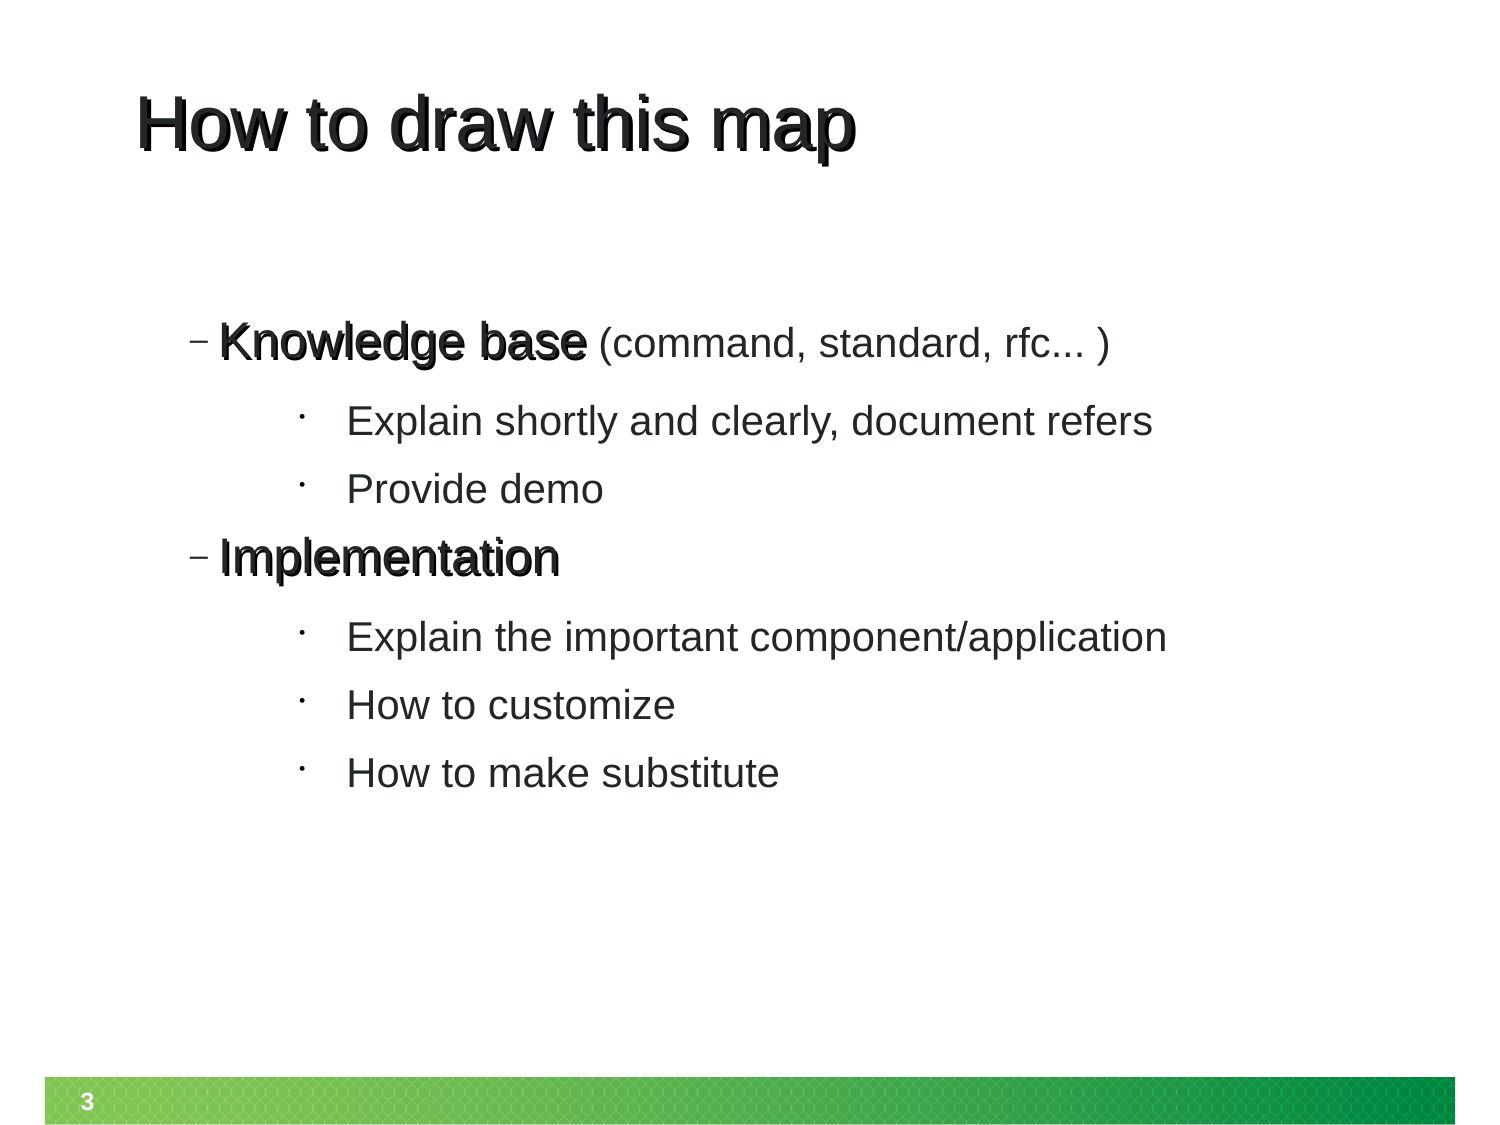

# How to draw this map
Knowledge base (command, standard, rfc... )
Explain shortly and clearly, document refers
Provide demo
Implementation
Explain the important component/application
How to customize
How to make substitute